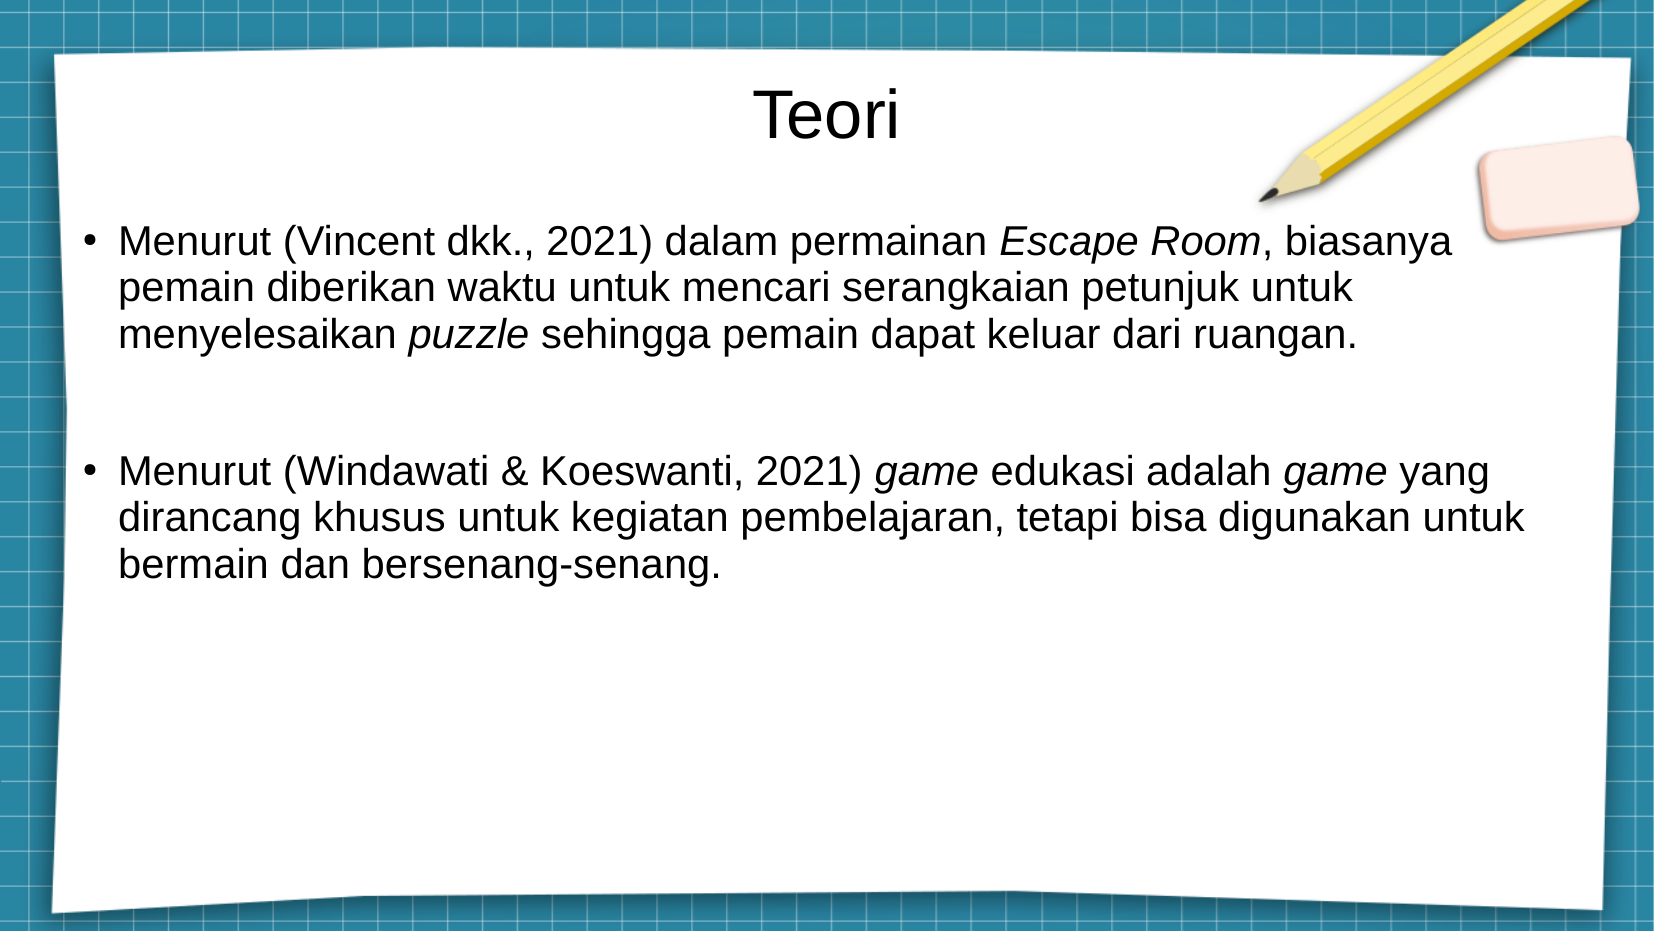

# Teori
Menurut (Vincent dkk., 2021) dalam permainan Escape Room, biasanya pemain diberikan waktu untuk mencari serangkaian petunjuk untuk menyelesaikan puzzle sehingga pemain dapat keluar dari ruangan.
Menurut (Windawati & Koeswanti, 2021) game edukasi adalah game yang dirancang khusus untuk kegiatan pembelajaran, tetapi bisa digunakan untuk bermain dan bersenang-senang.